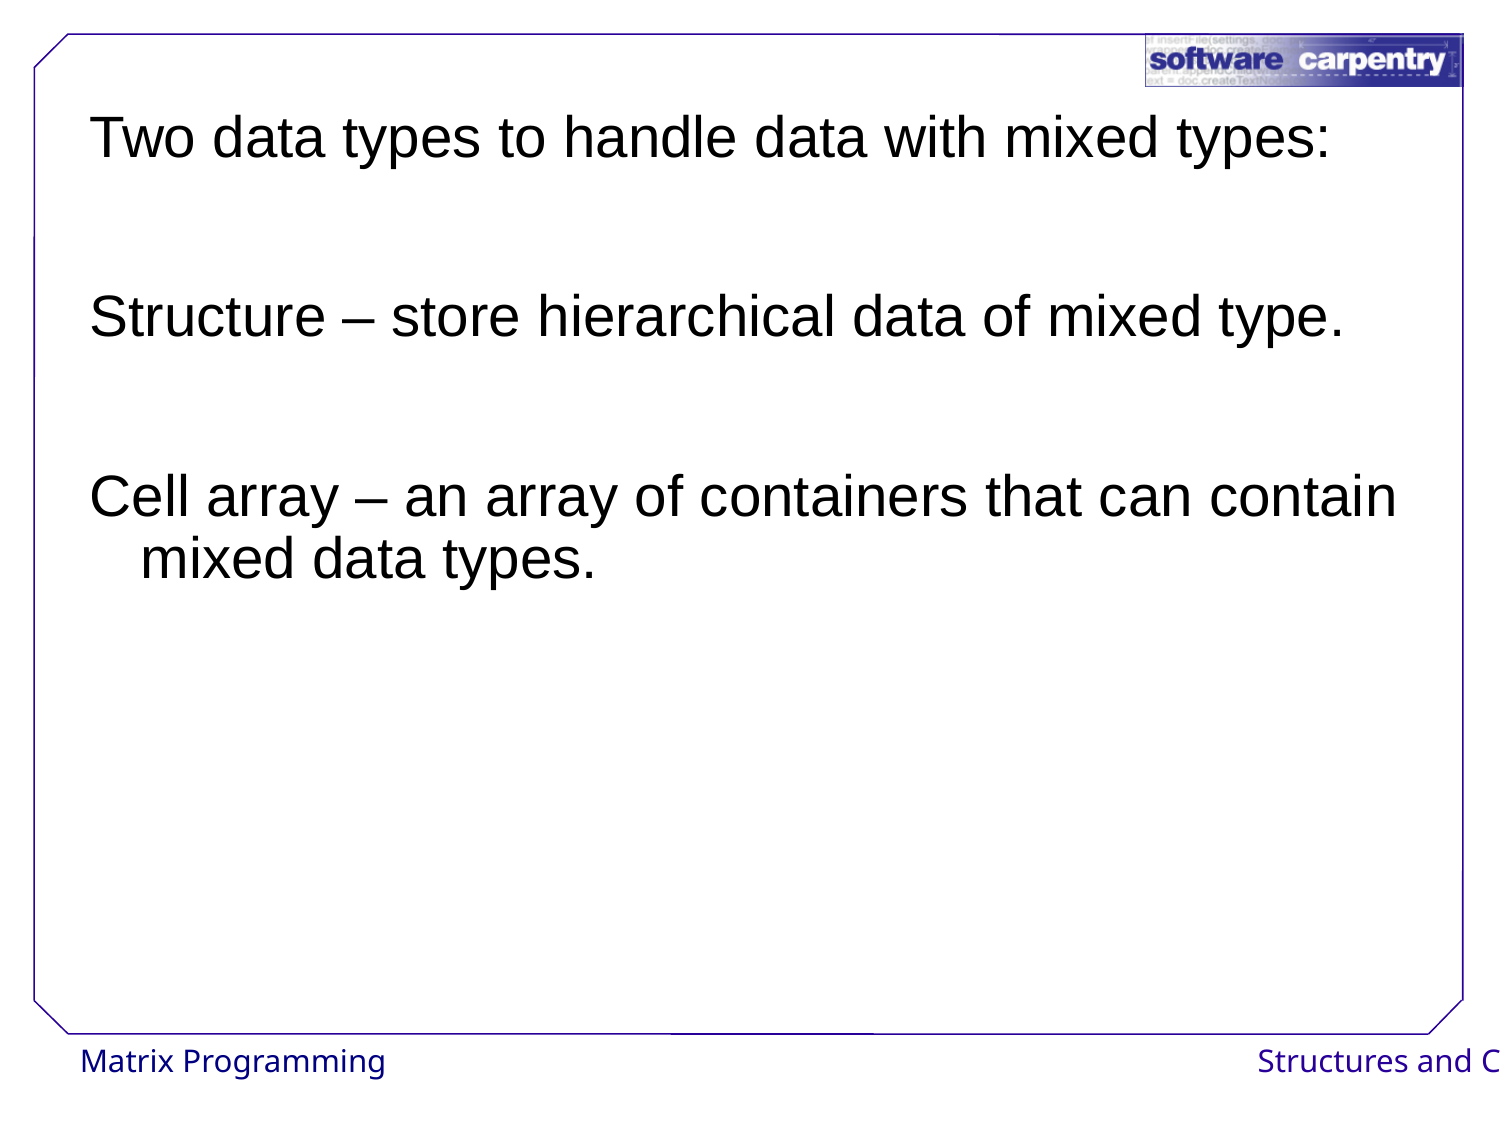

# Two data types to handle data with mixed types:
Structure – store hierarchical data of mixed type.
Cell array – an array of containers that can contain mixed data types.